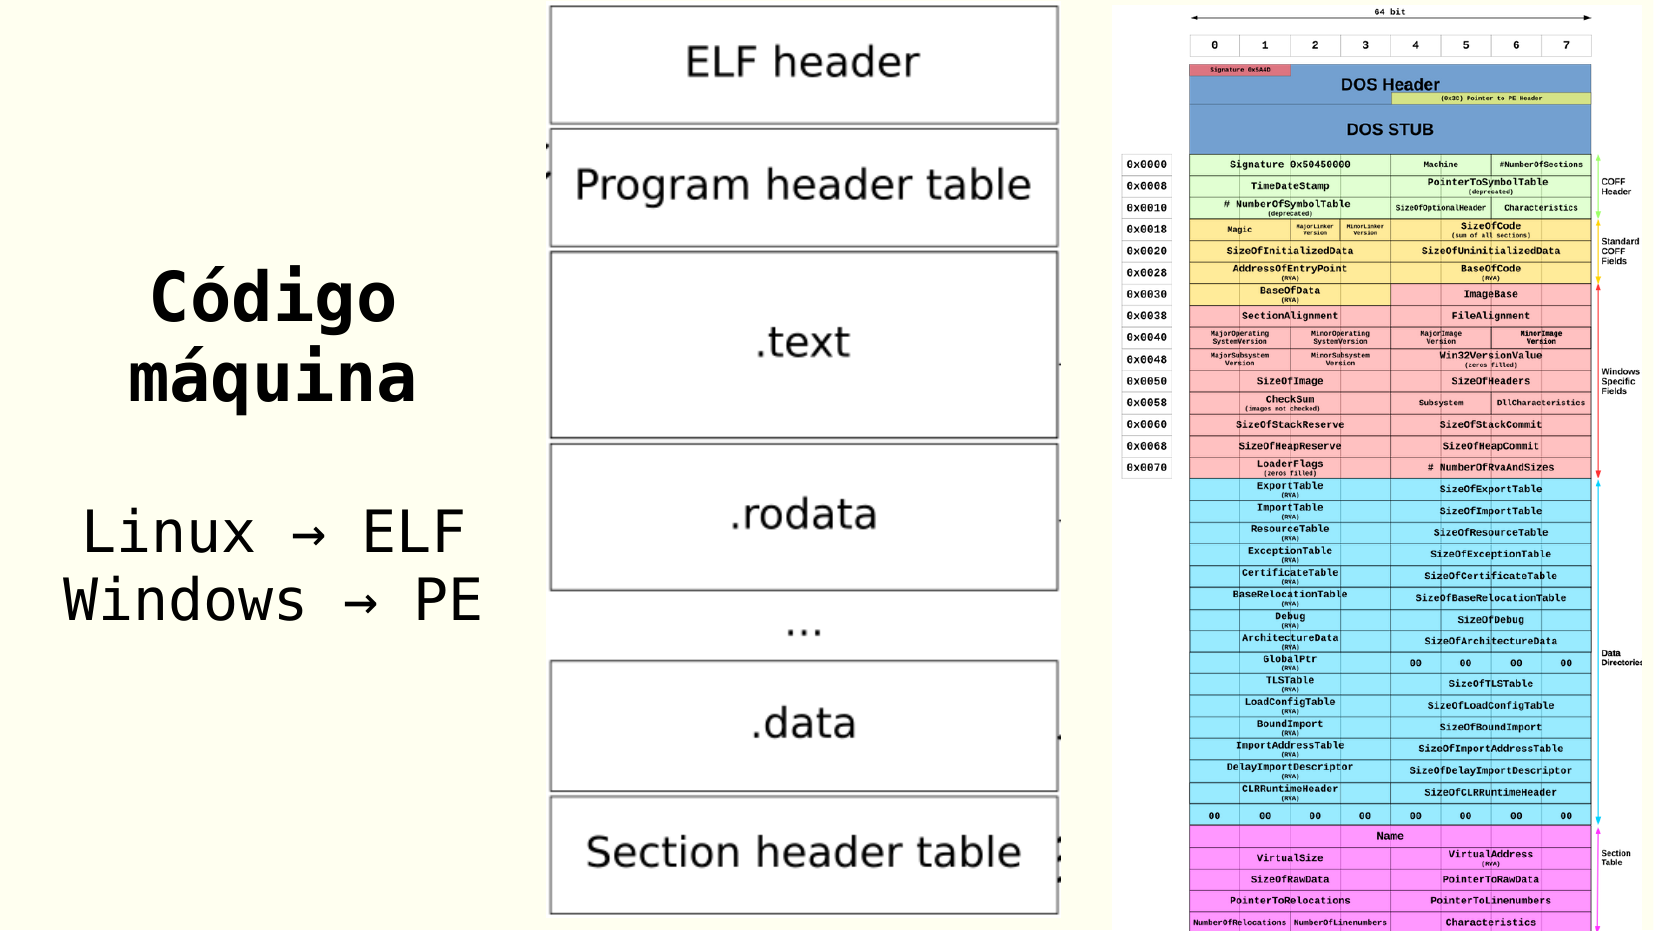

# Código máquina Linux → ELF Windows → PE